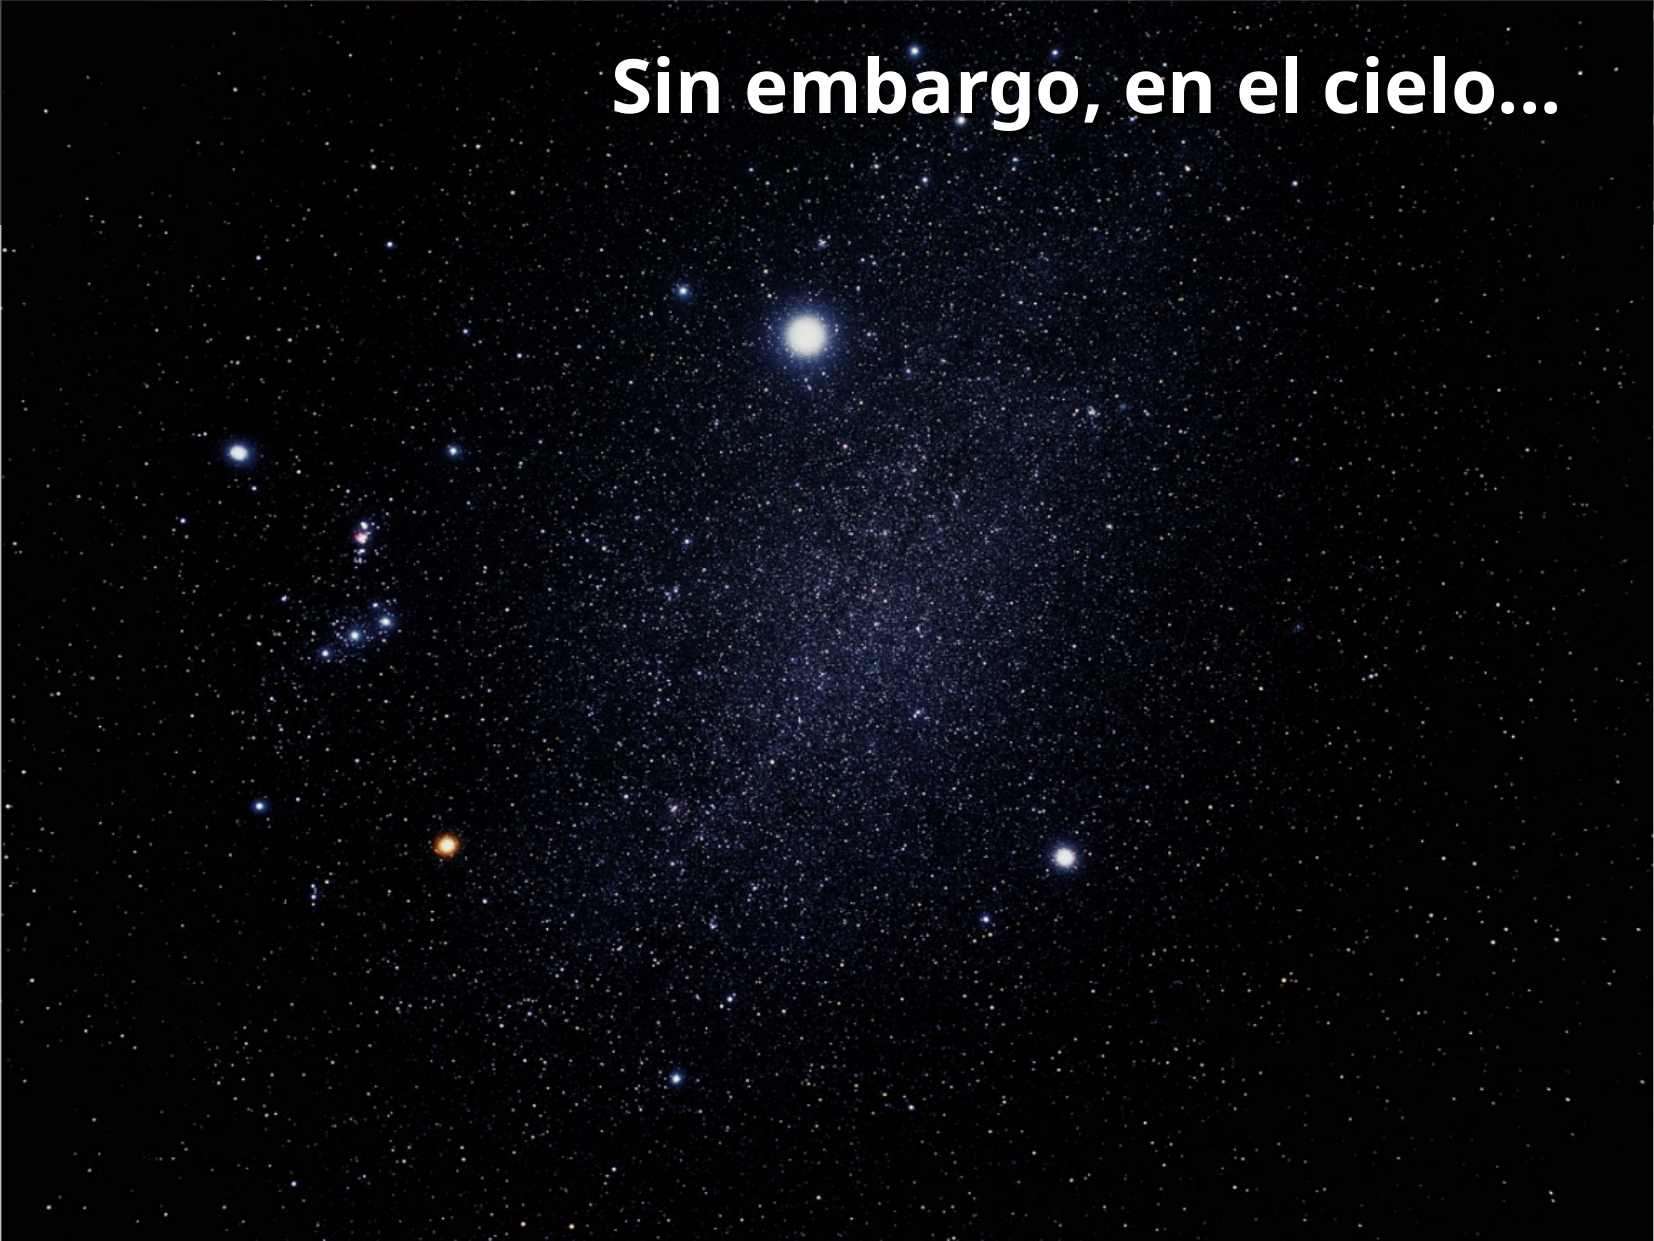

# Sin embargo, en el cielo...
H. Asorey - Física IV B
30